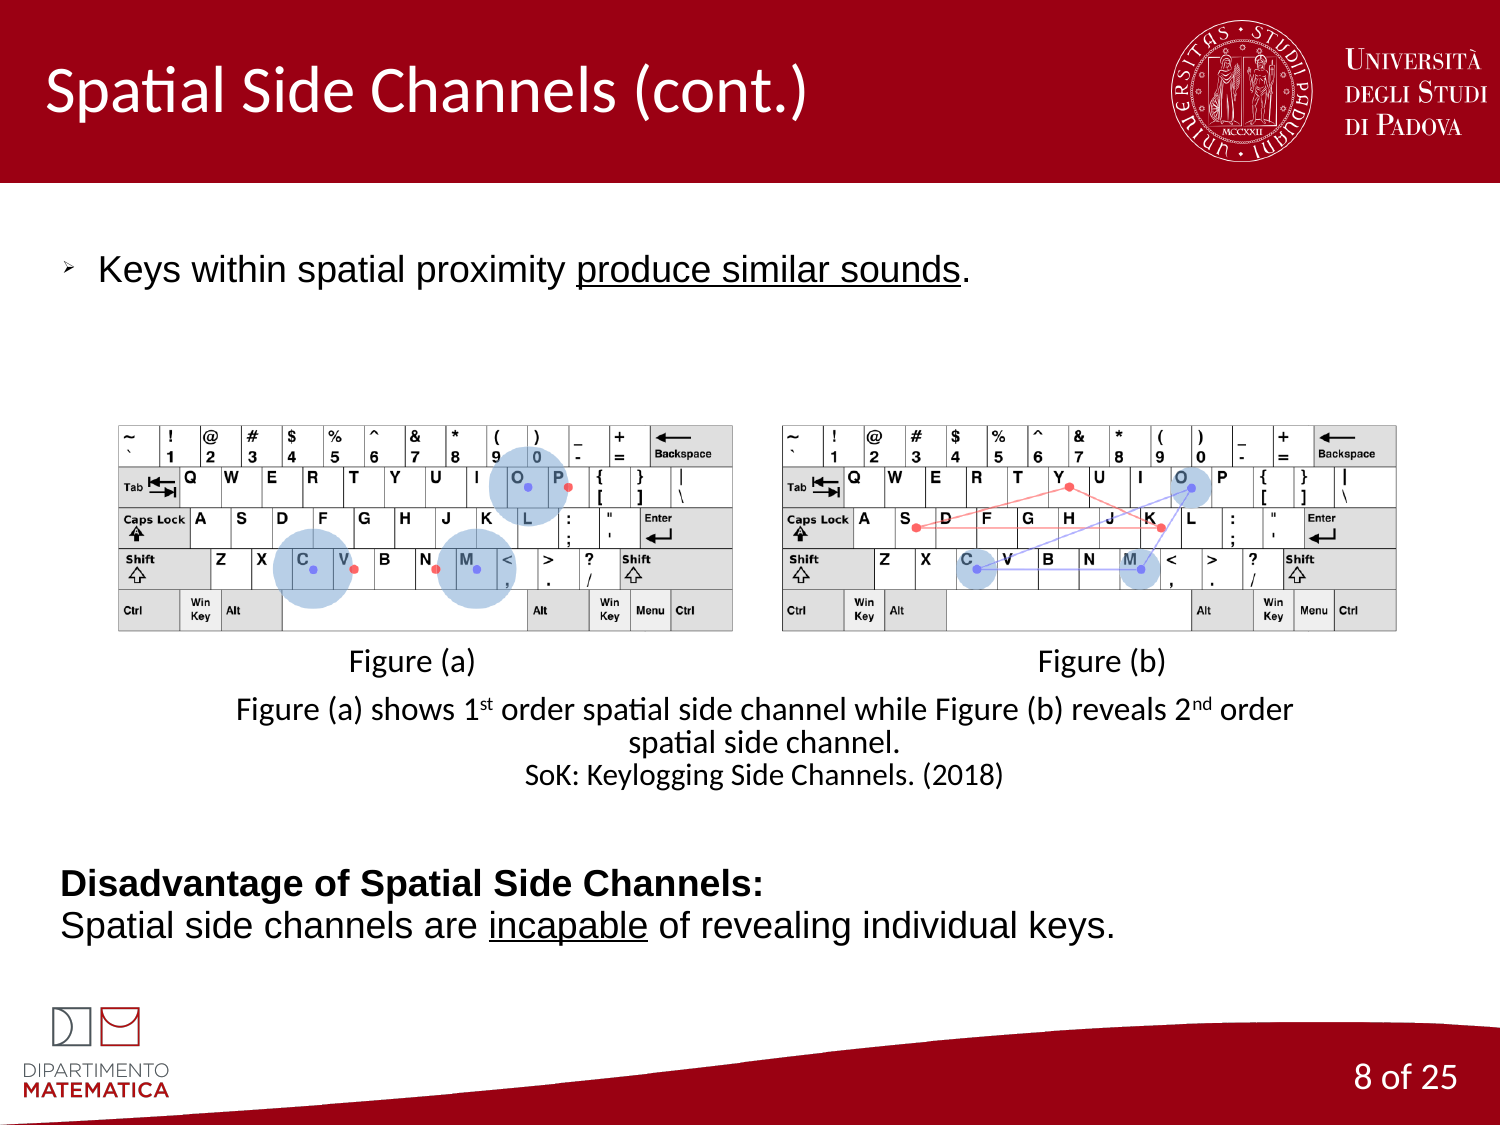

# Spatial Side Channels (cont.)
Keys within spatial proximity produce similar sounds.
Figure (a)
Figure (b)
Figure (a) shows 1st order spatial side channel while Figure (b) reveals 2nd order spatial side channel.
SoK: Keylogging Side Channels. (2018)
Disadvantage of Spatial Side Channels:
Spatial side channels are incapable of revealing individual keys.
 of 25